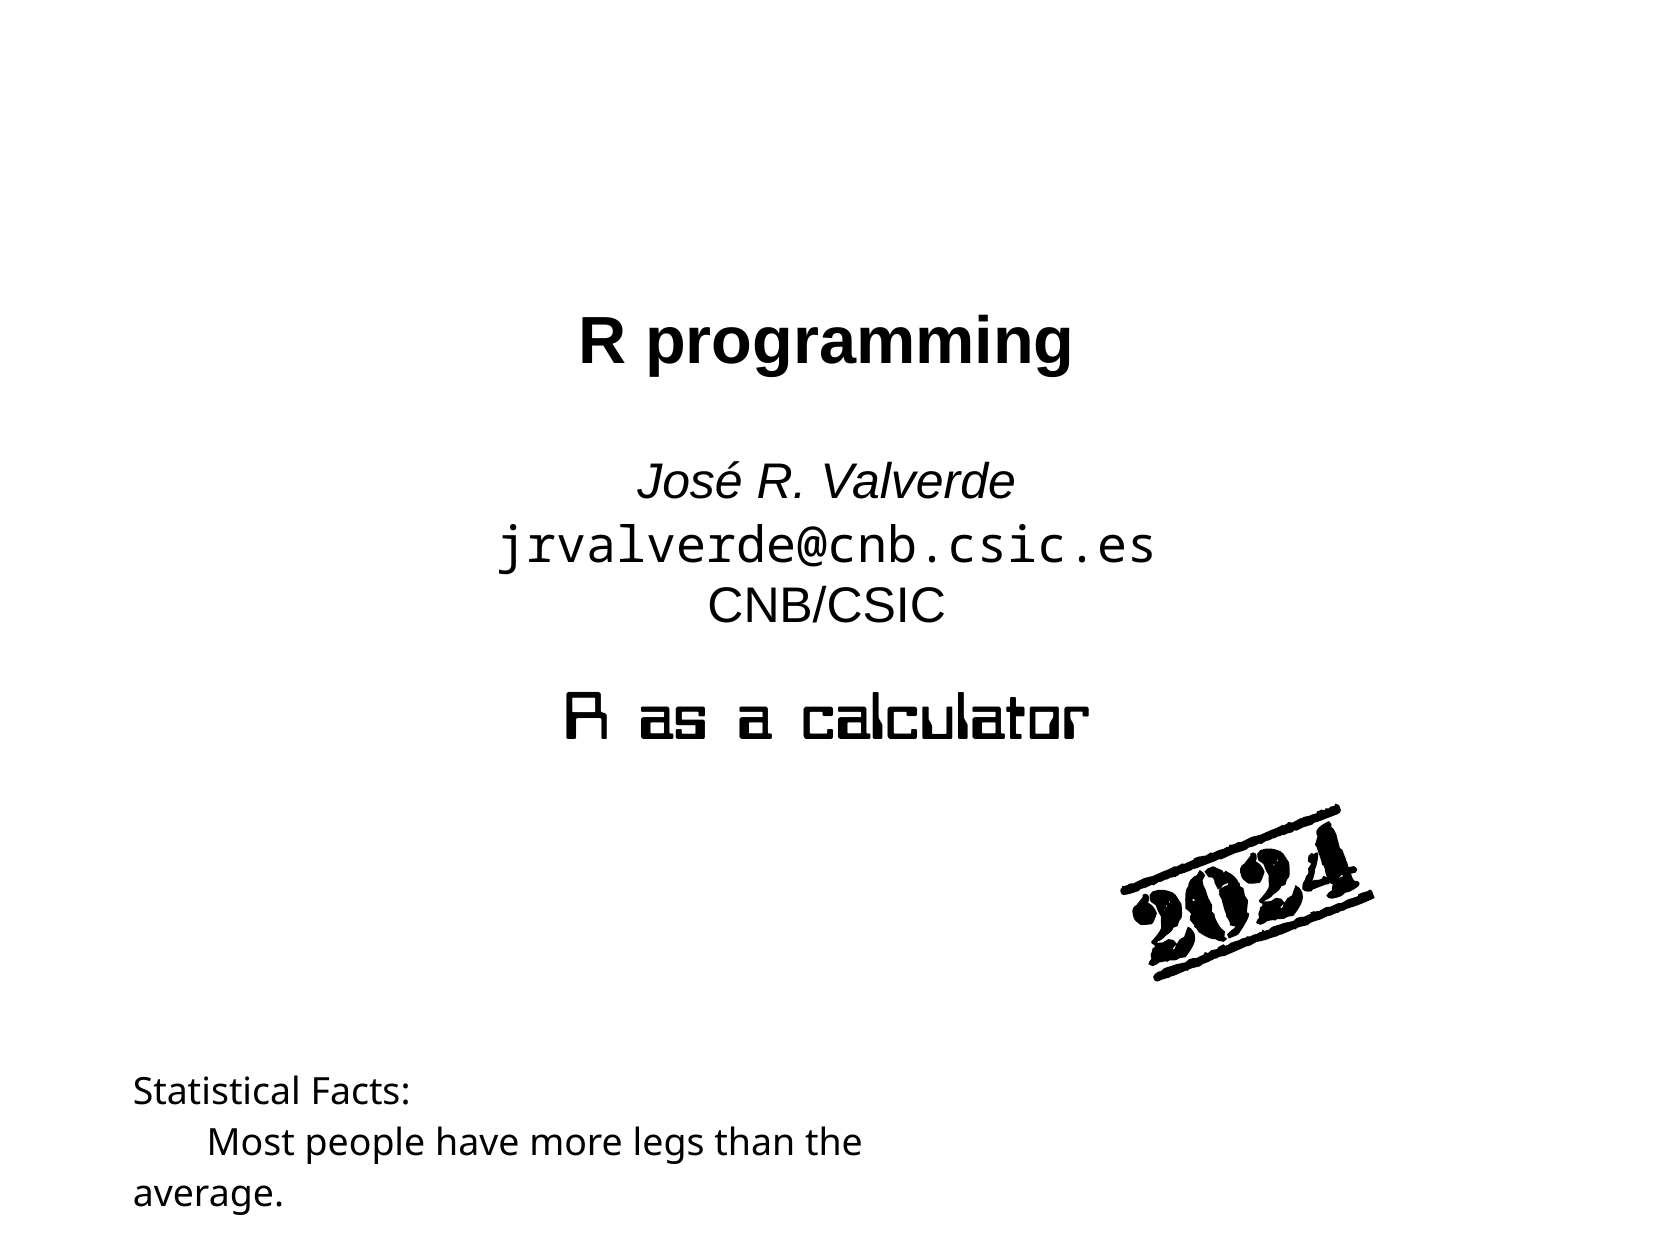

# R programming
José R. Valverde
jrvalverde@cnb.csic.es
CNB/CSIC
R as a calculator
2024
Statistical Facts:
	Most people have more legs than the average.